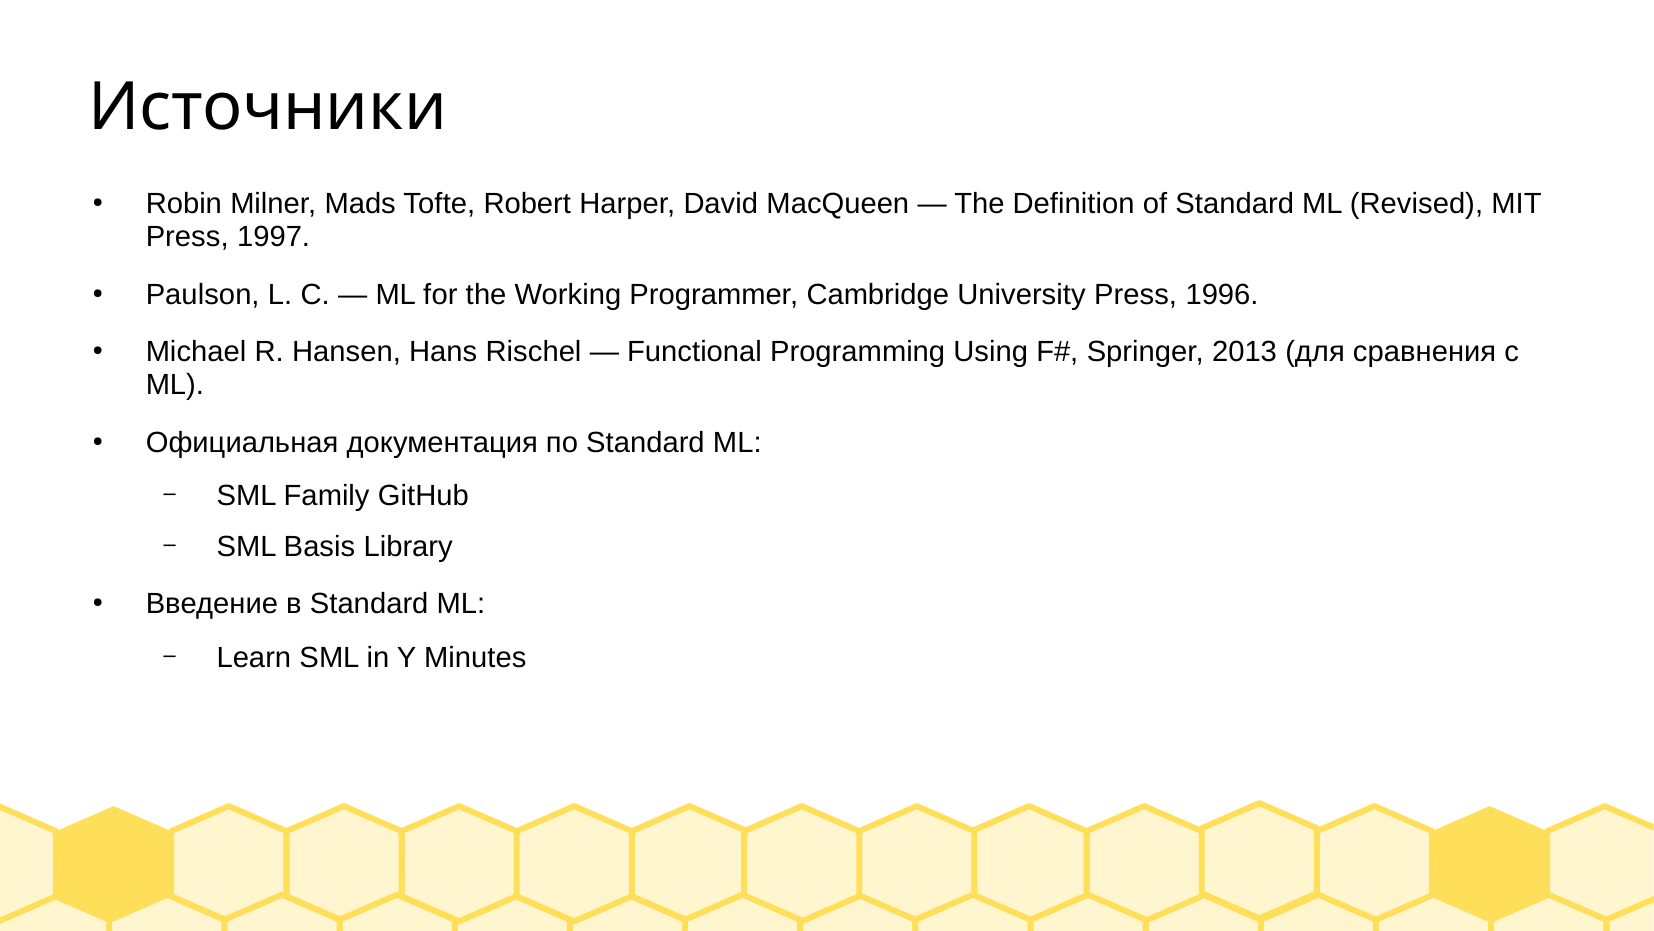

# Источники
Robin Milner, Mads Tofte, Robert Harper, David MacQueen — The Definition of Standard ML (Revised), MIT Press, 1997.
Paulson, L. C. — ML for the Working Programmer, Cambridge University Press, 1996.
Michael R. Hansen, Hans Rischel — Functional Programming Using F#, Springer, 2013 (для сравнения с ML).
Официальная документация по Standard ML:
SML Family GitHub
SML Basis Library
Введение в Standard ML:
Learn SML in Y Minutes